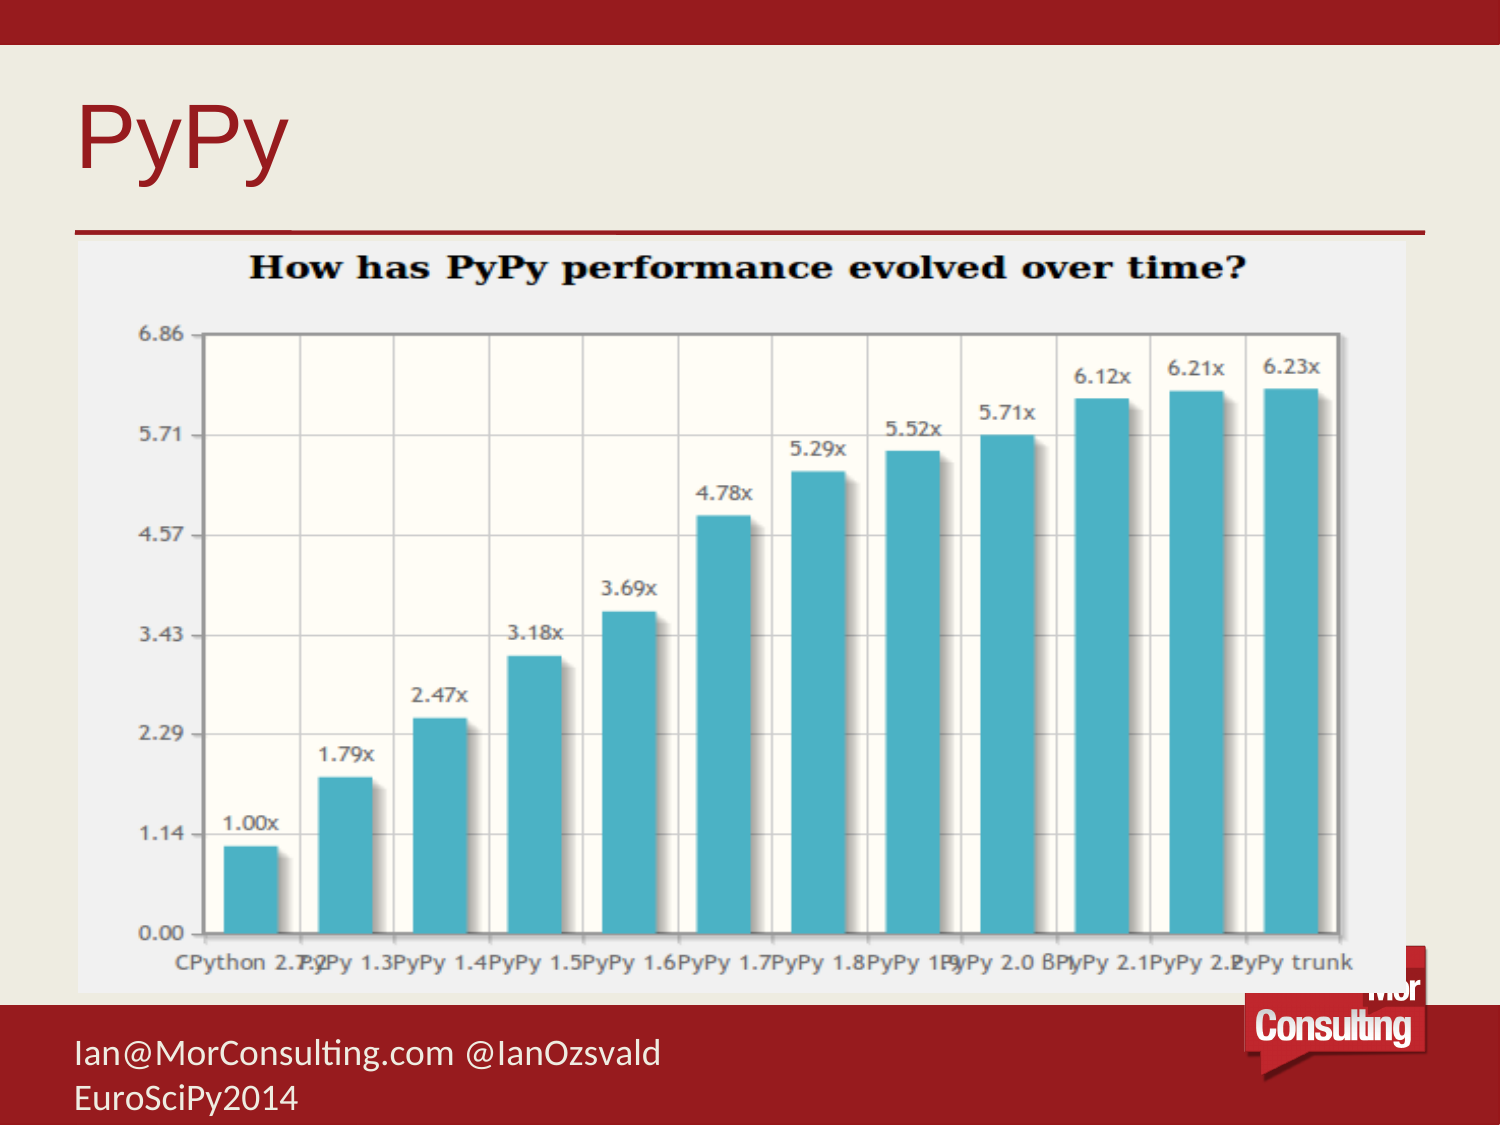

# PyPy
Run it, run with julia1_nopil.py
How much faster?